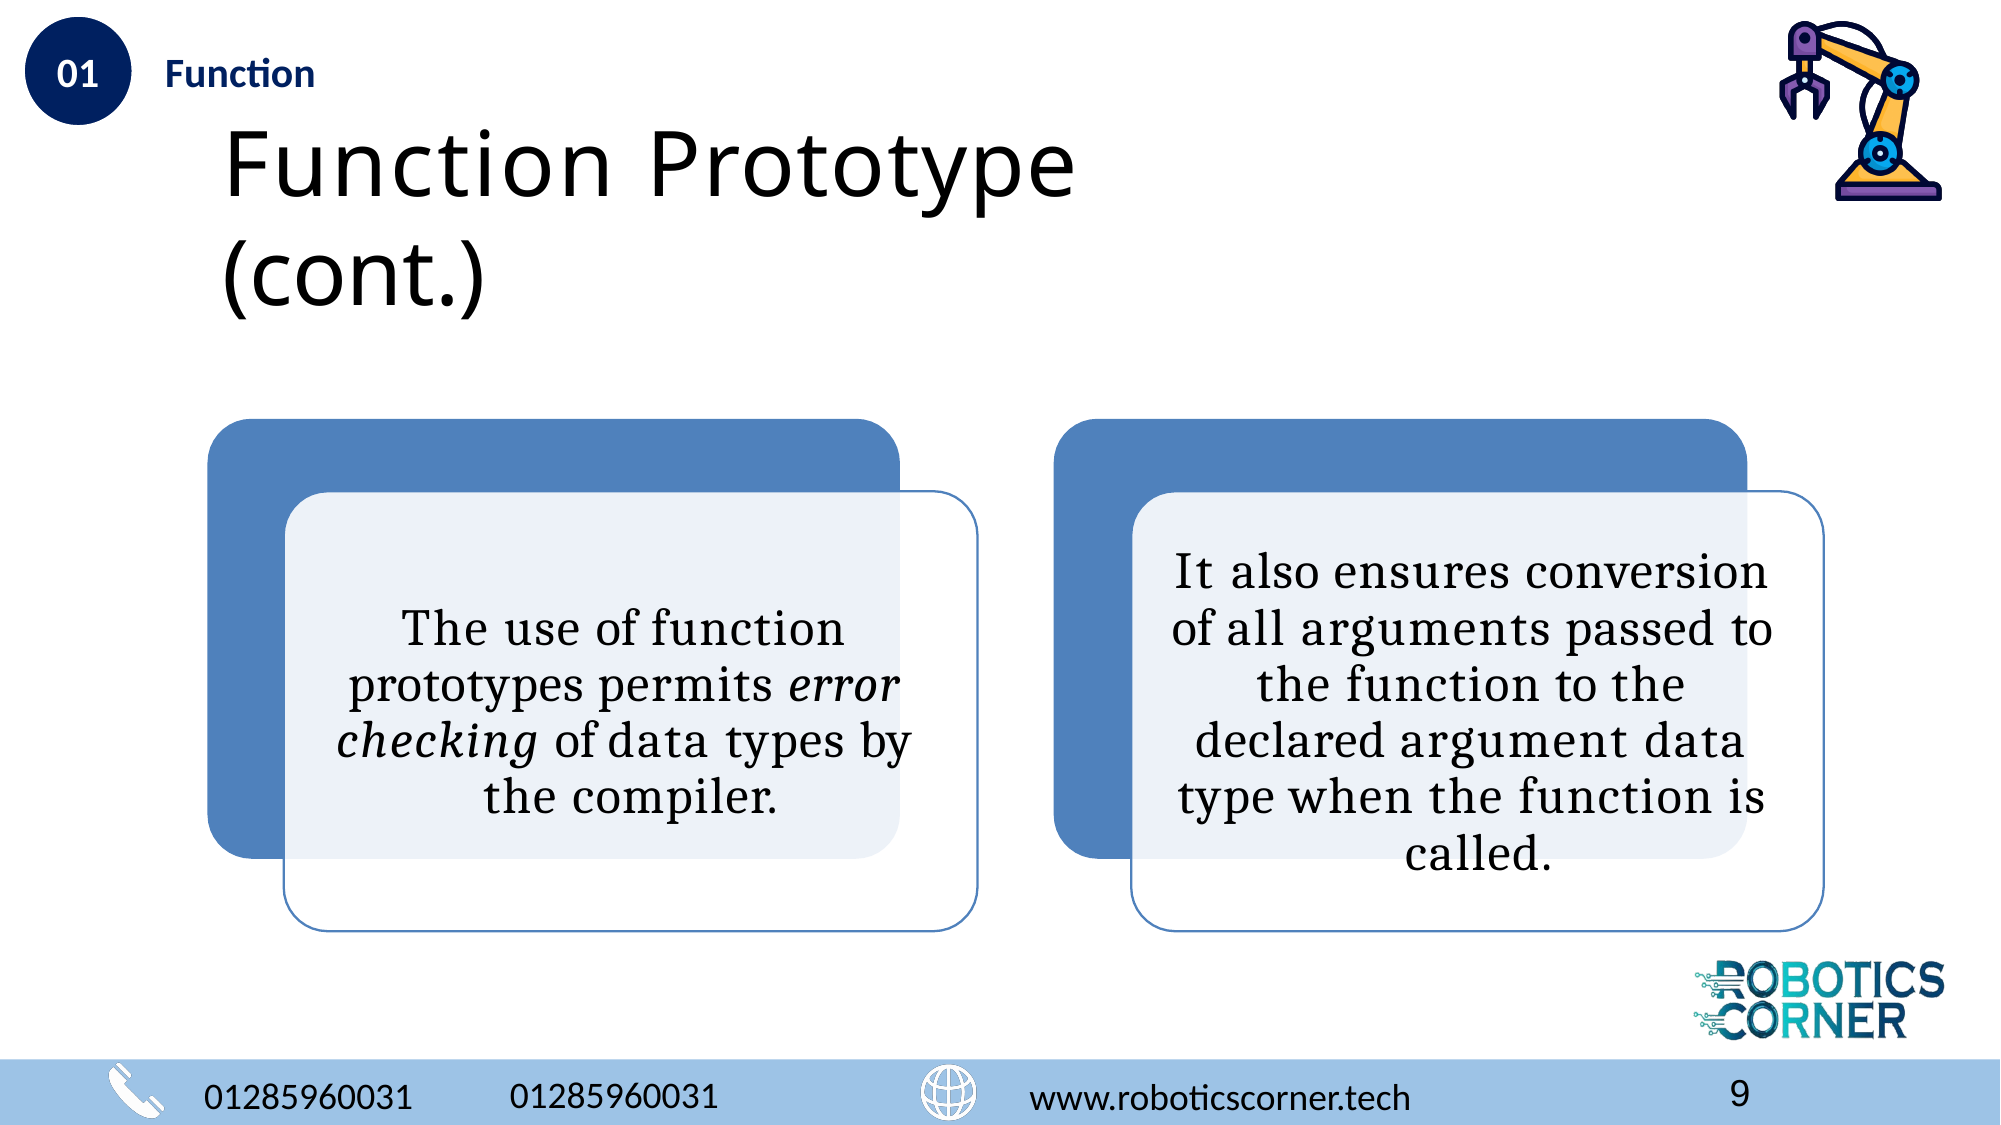

01
Function
# Function Prototype (cont.)
It also ensures conversion of all arguments passed to the function to the declared argument data type when the function is called.
The use of function prototypes permits error checking of data types by the compiler.